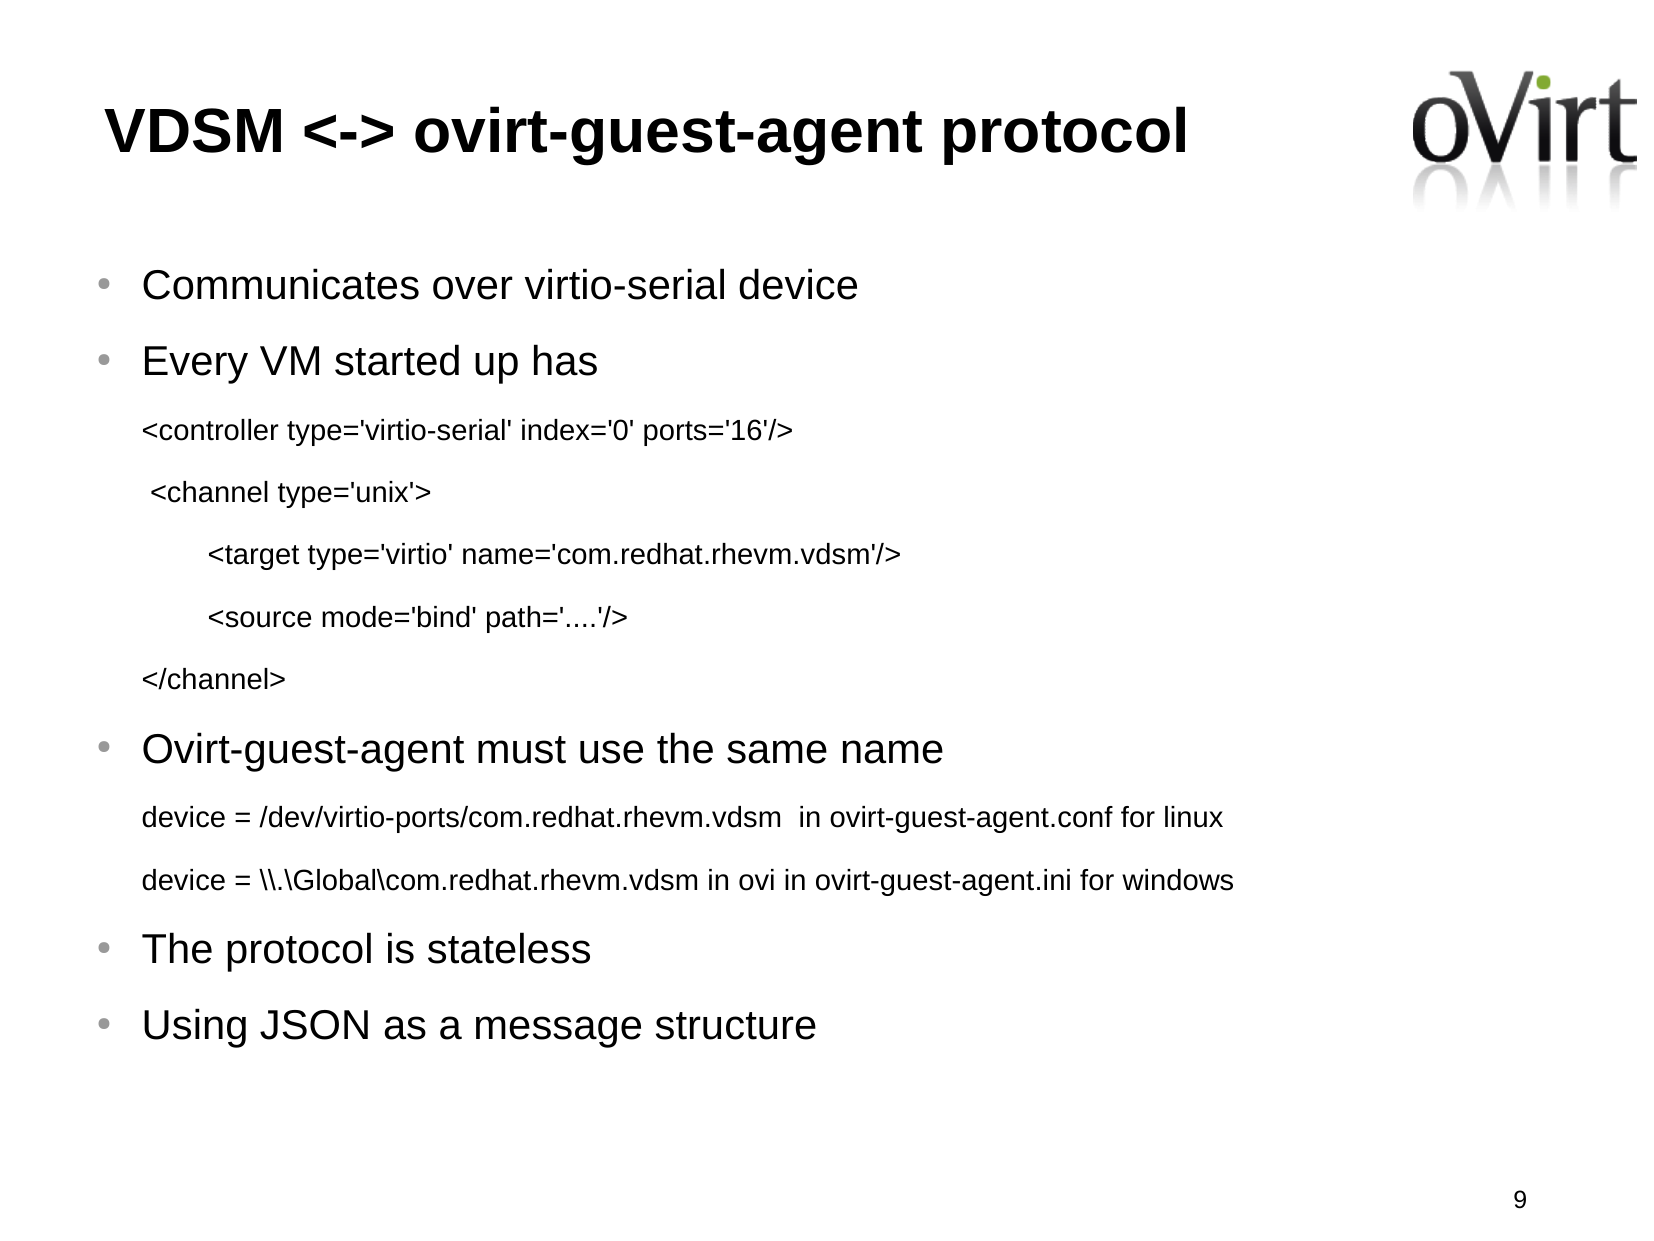

# VDSM <-> ovirt-guest-agent protocol
Communicates over virtio-serial device
Every VM started up has
<controller type='virtio-serial' index='0' ports='16'/>
 <channel type='unix'>
 <target type='virtio' name='com.redhat.rhevm.vdsm'/>
 <source mode='bind' path='....'/>
</channel>
Ovirt-guest-agent must use the same name
device = /dev/virtio-ports/com.redhat.rhevm.vdsm in ovirt-guest-agent.conf for linux
device = \\.\Global\com.redhat.rhevm.vdsm in ovi in ovirt-guest-agent.ini for windows
The protocol is stateless
Using JSON as a message structure